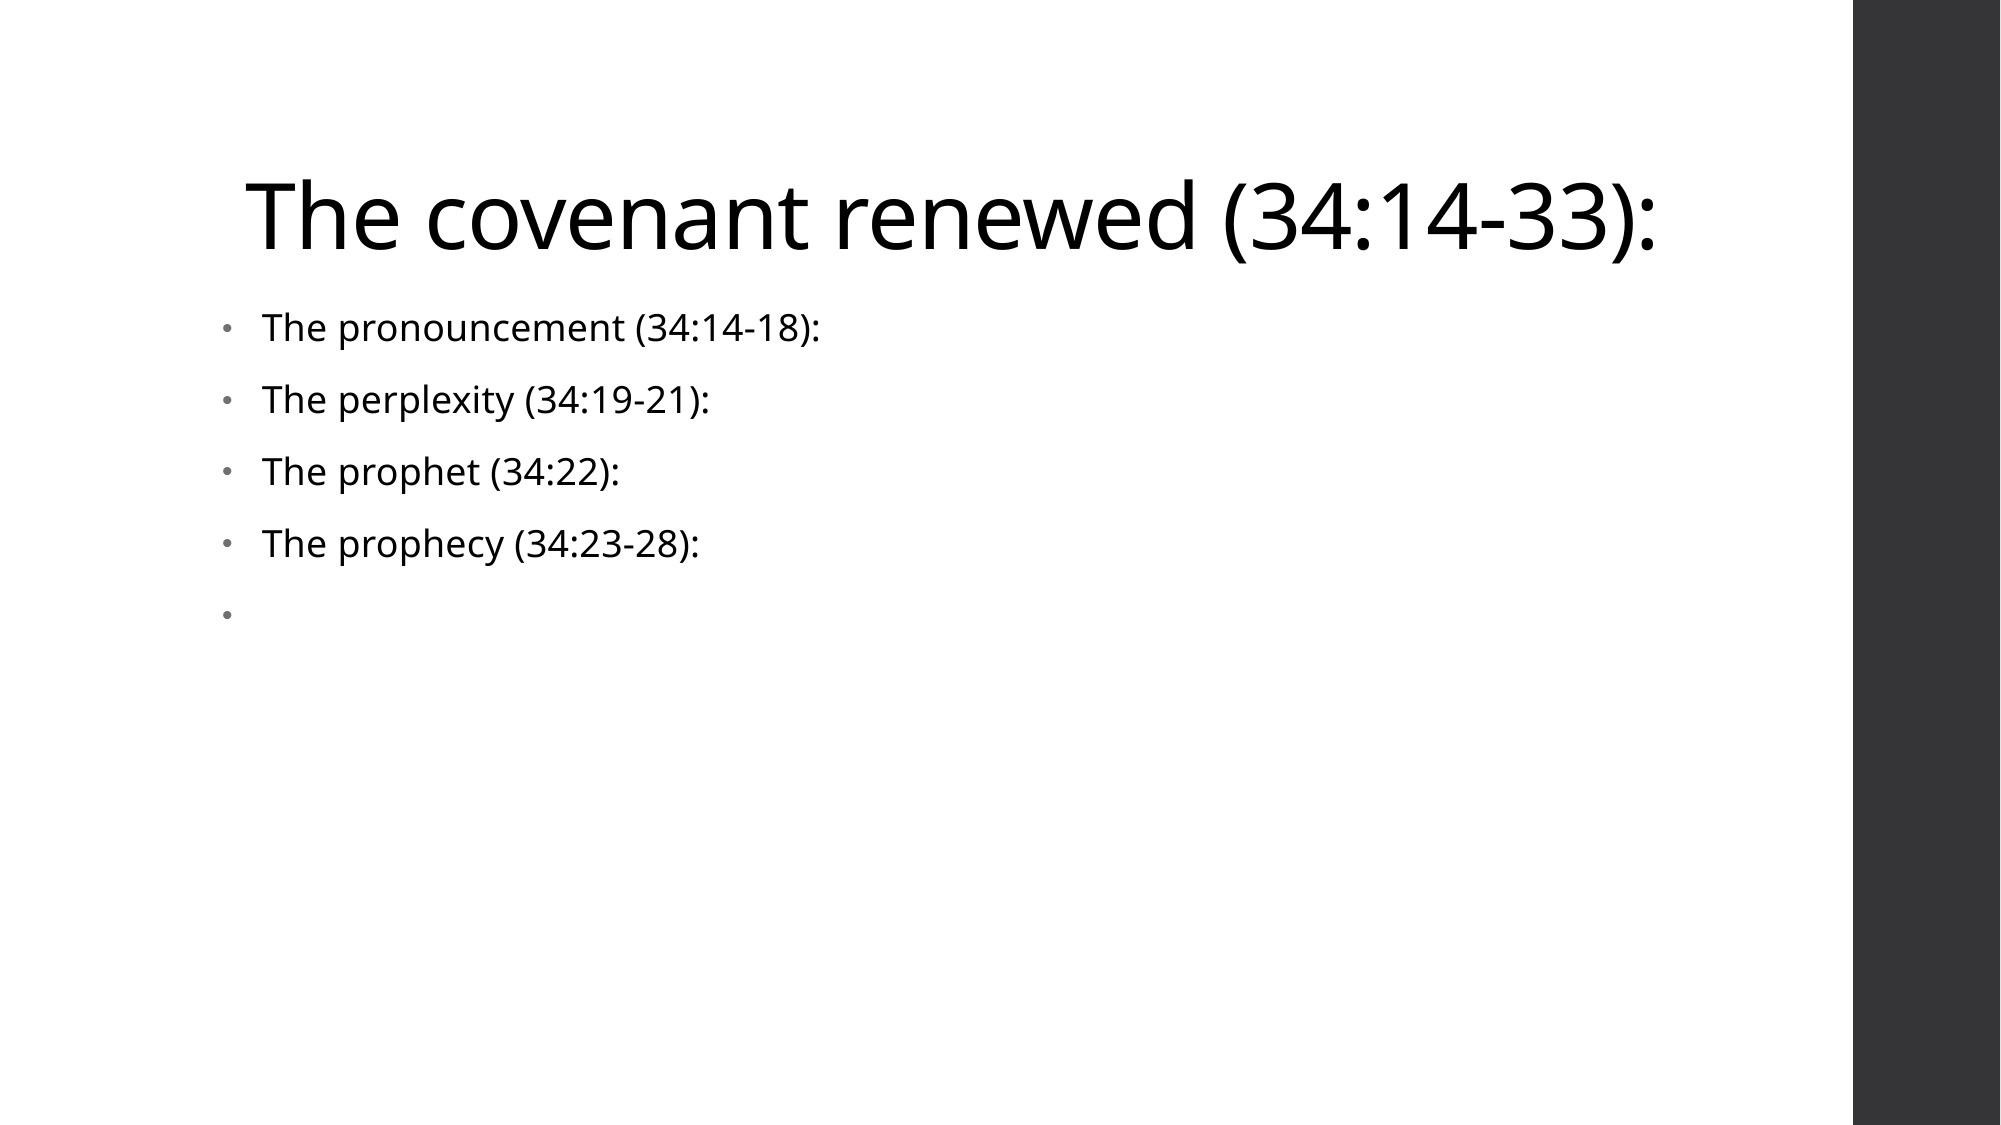

# The covenant renewed (34:14-33):
 The pronouncement (34:14-18):
 The perplexity (34:19-21):
 The prophet (34:22):
 The prophecy (34:23-28):